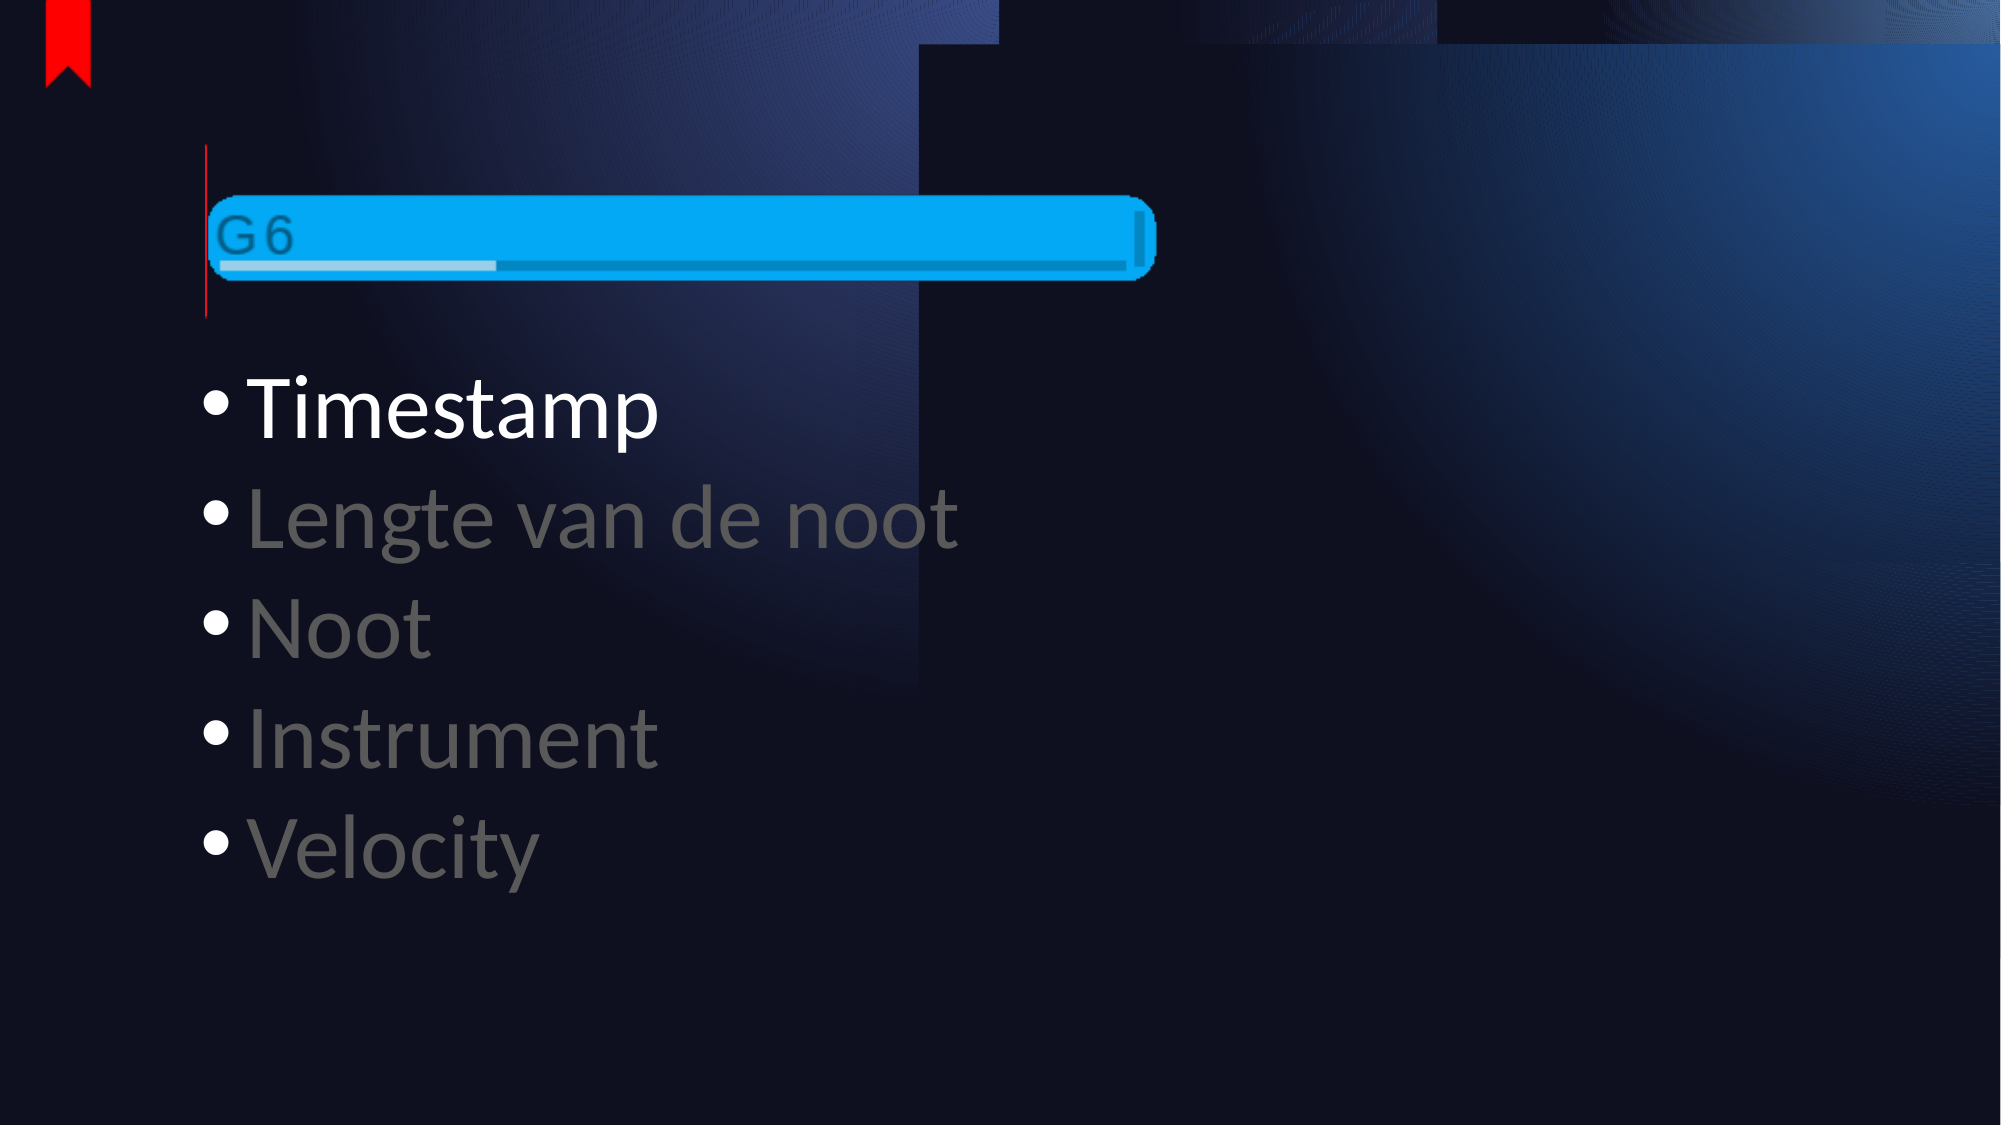

Timestamp
Lengte van de noot
Noot
Instrument
Velocity